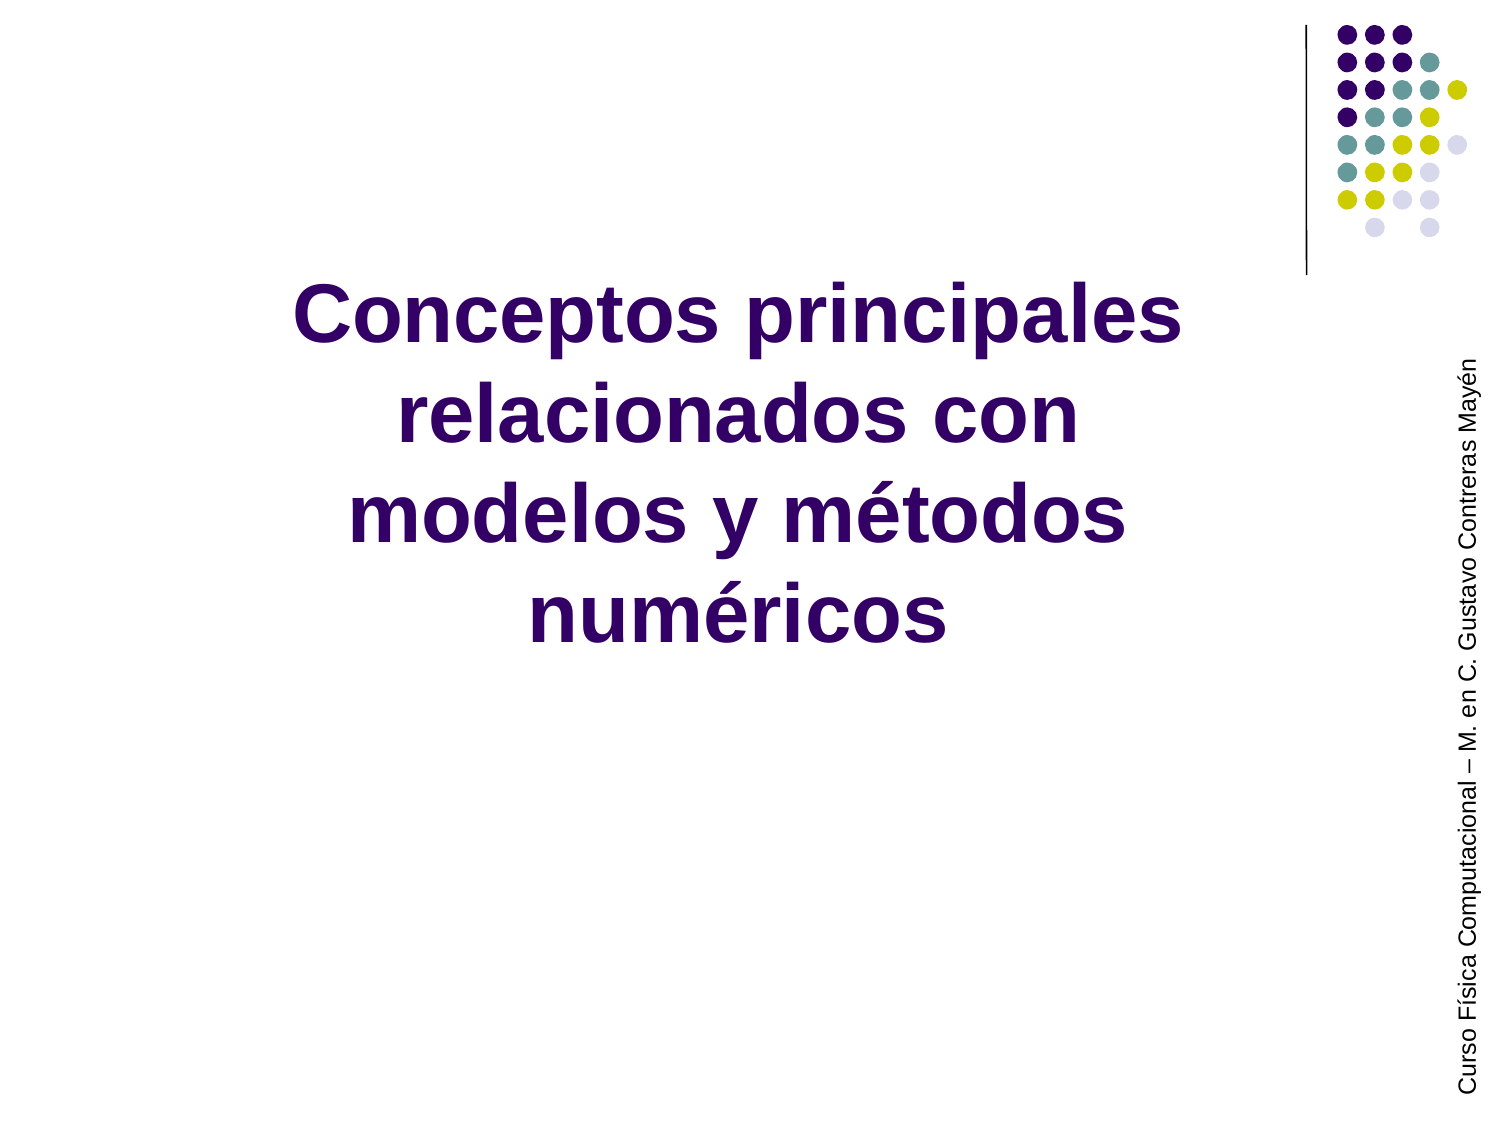

Conceptos principales relacionados con modelos y métodos numéricos